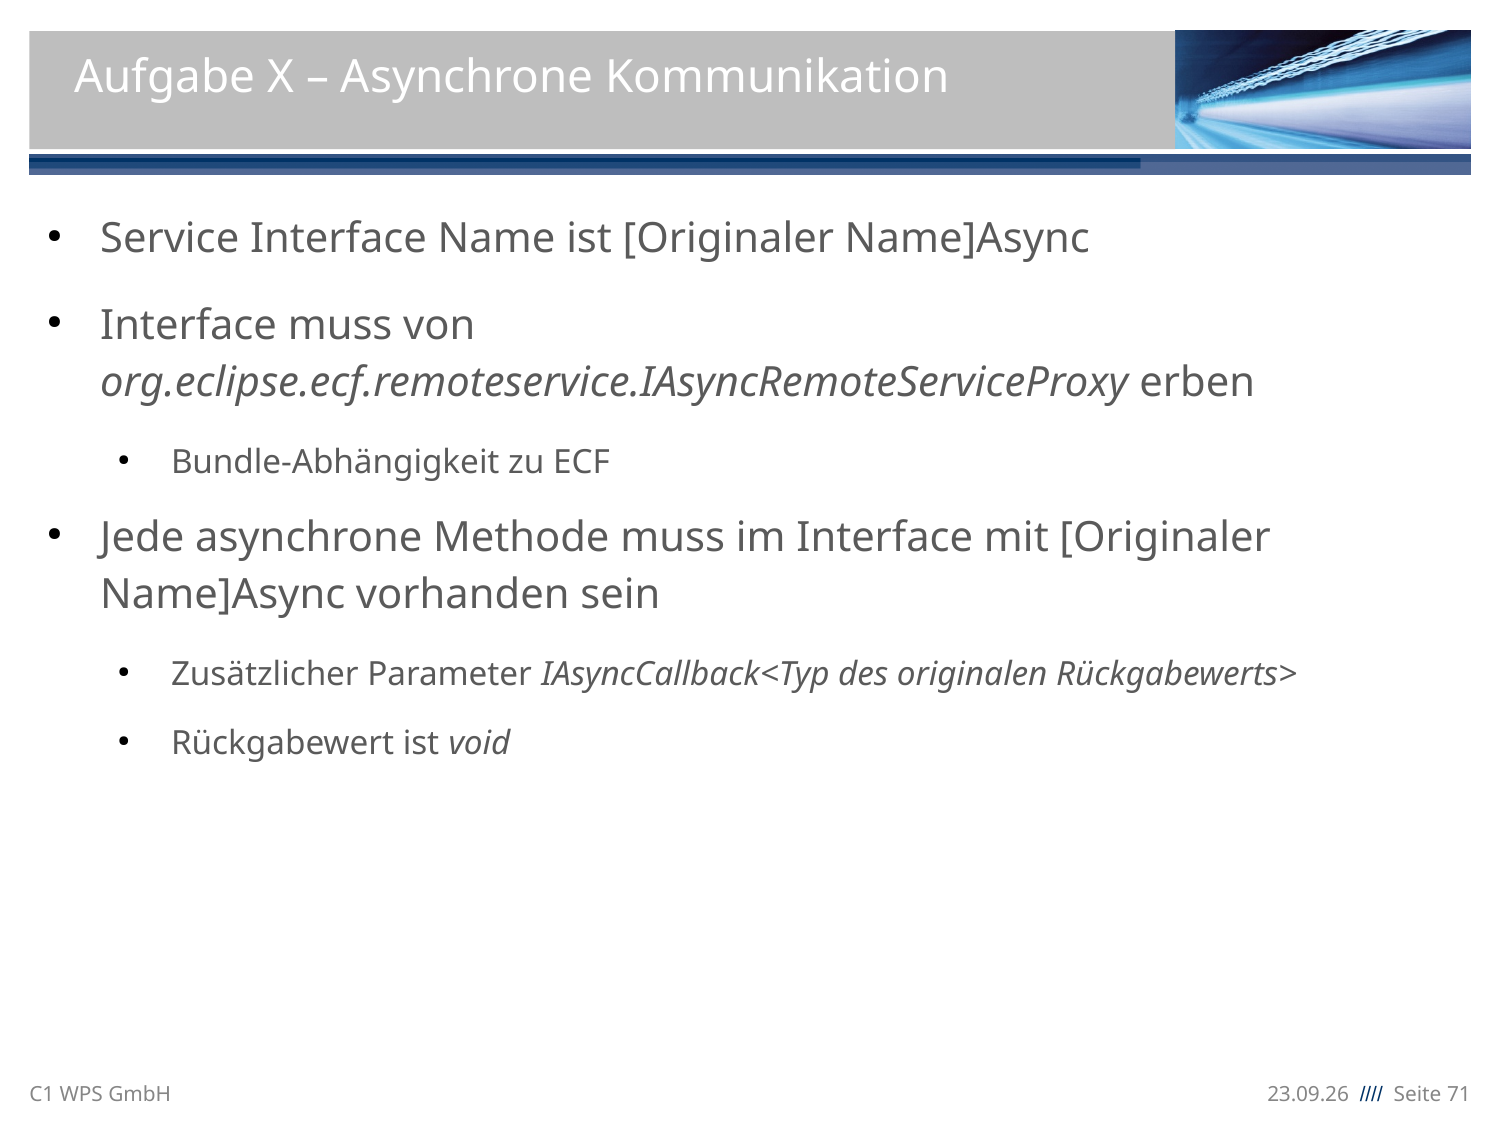

#
Aufgabe X – Asynchrone Kommunikation
Service Interface Name ist [Originaler Name]Async
Interface muss von org.eclipse.ecf.remoteservice.IAsyncRemoteServiceProxy erben
Bundle-Abhängigkeit zu ECF
Jede asynchrone Methode muss im Interface mit [Originaler Name]Async vorhanden sein
Zusätzlicher Parameter IAsyncCallback<Typ des originalen Rückgabewerts>
Rückgabewert ist void